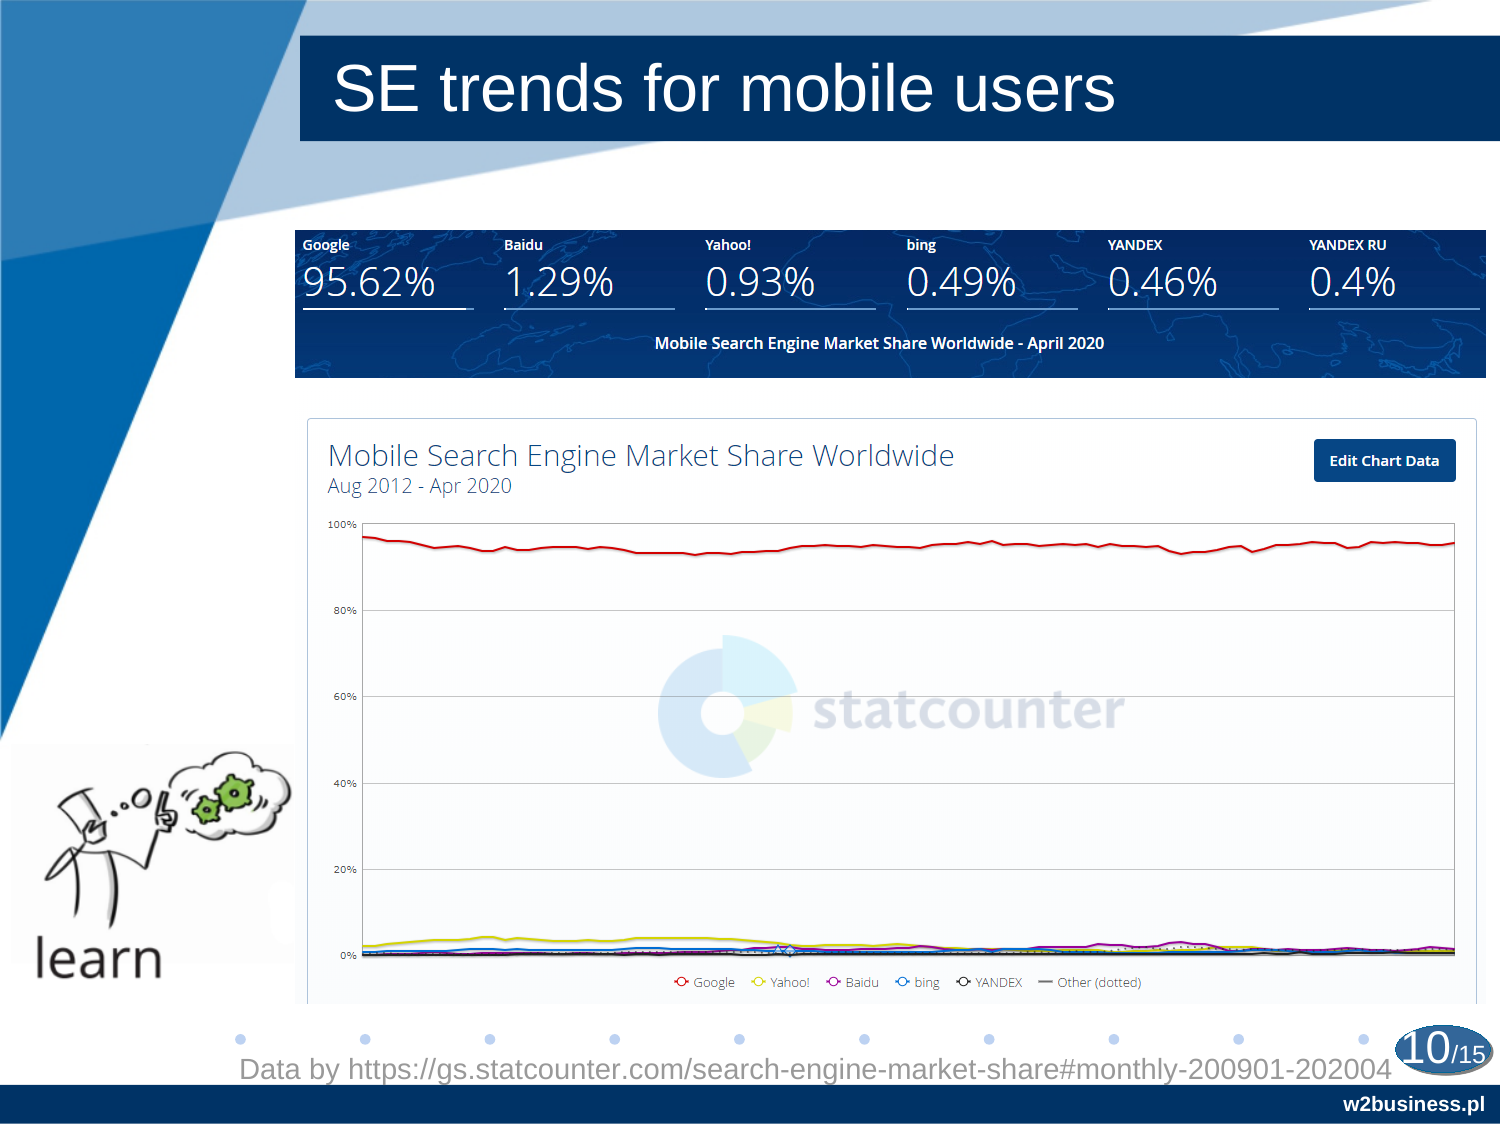

# SE trends for mobile users
Data by https://gs.statcounter.com/search-engine-market-share#monthly-200901-202004